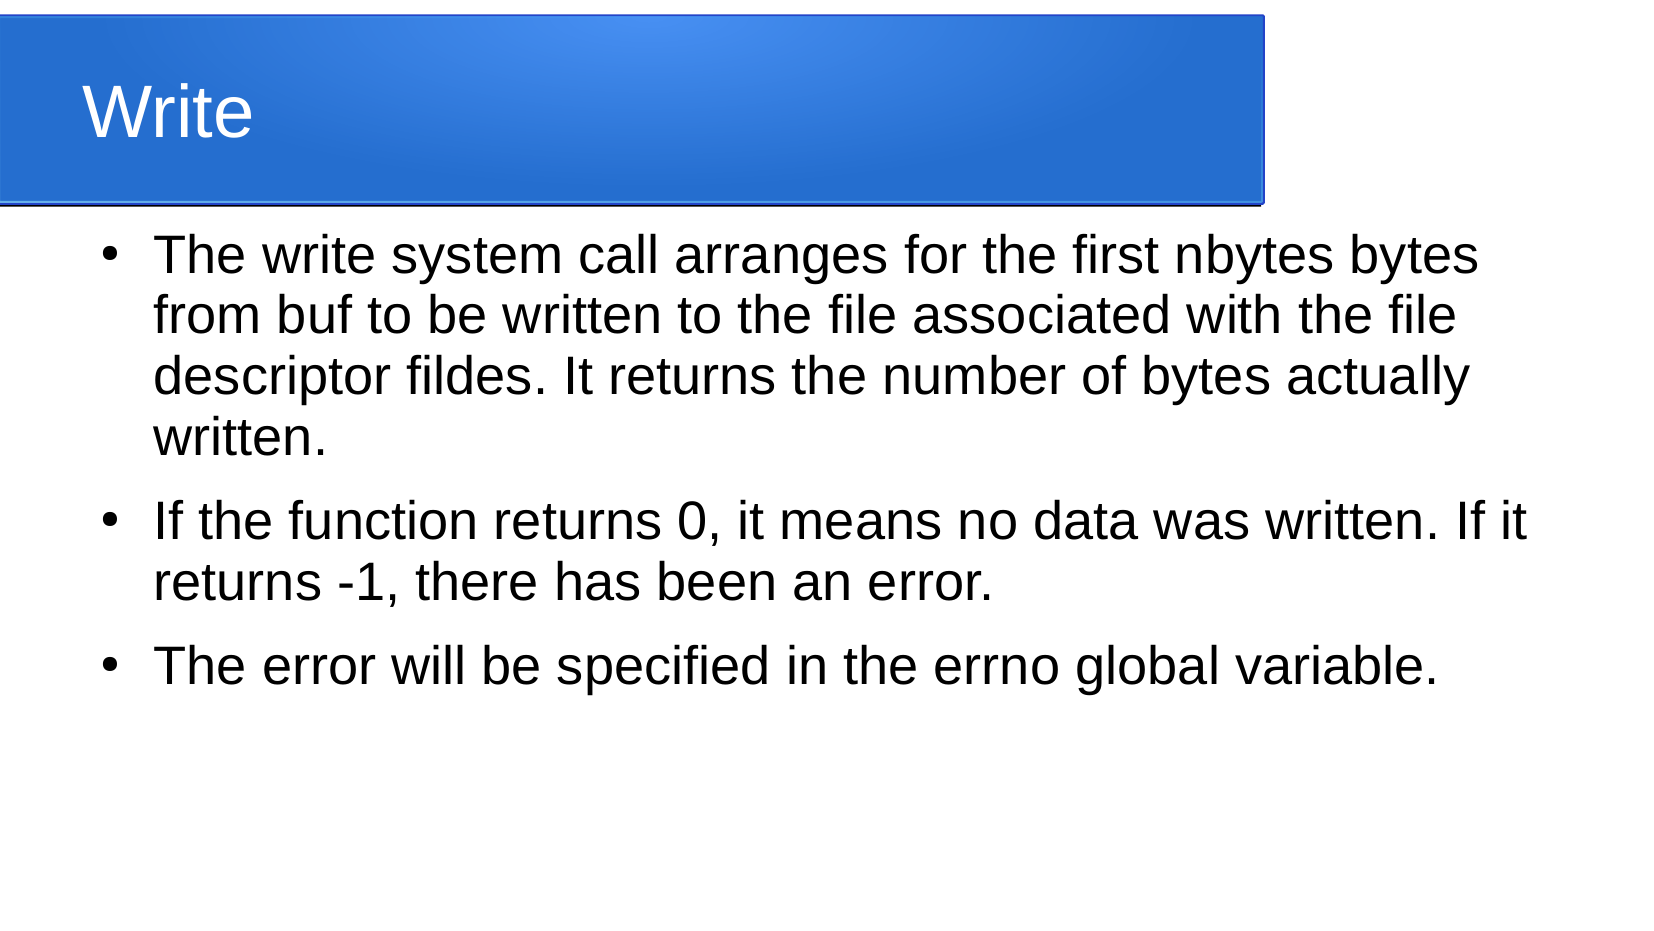

# Write
The write system call arranges for the first nbytes bytes from buf to be written to the file associated with the file descriptor fildes. It returns the number of bytes actually written.
If the function returns 0, it means no data was written. If it returns -1, there has been an error.
The error will be specified in the errno global variable.